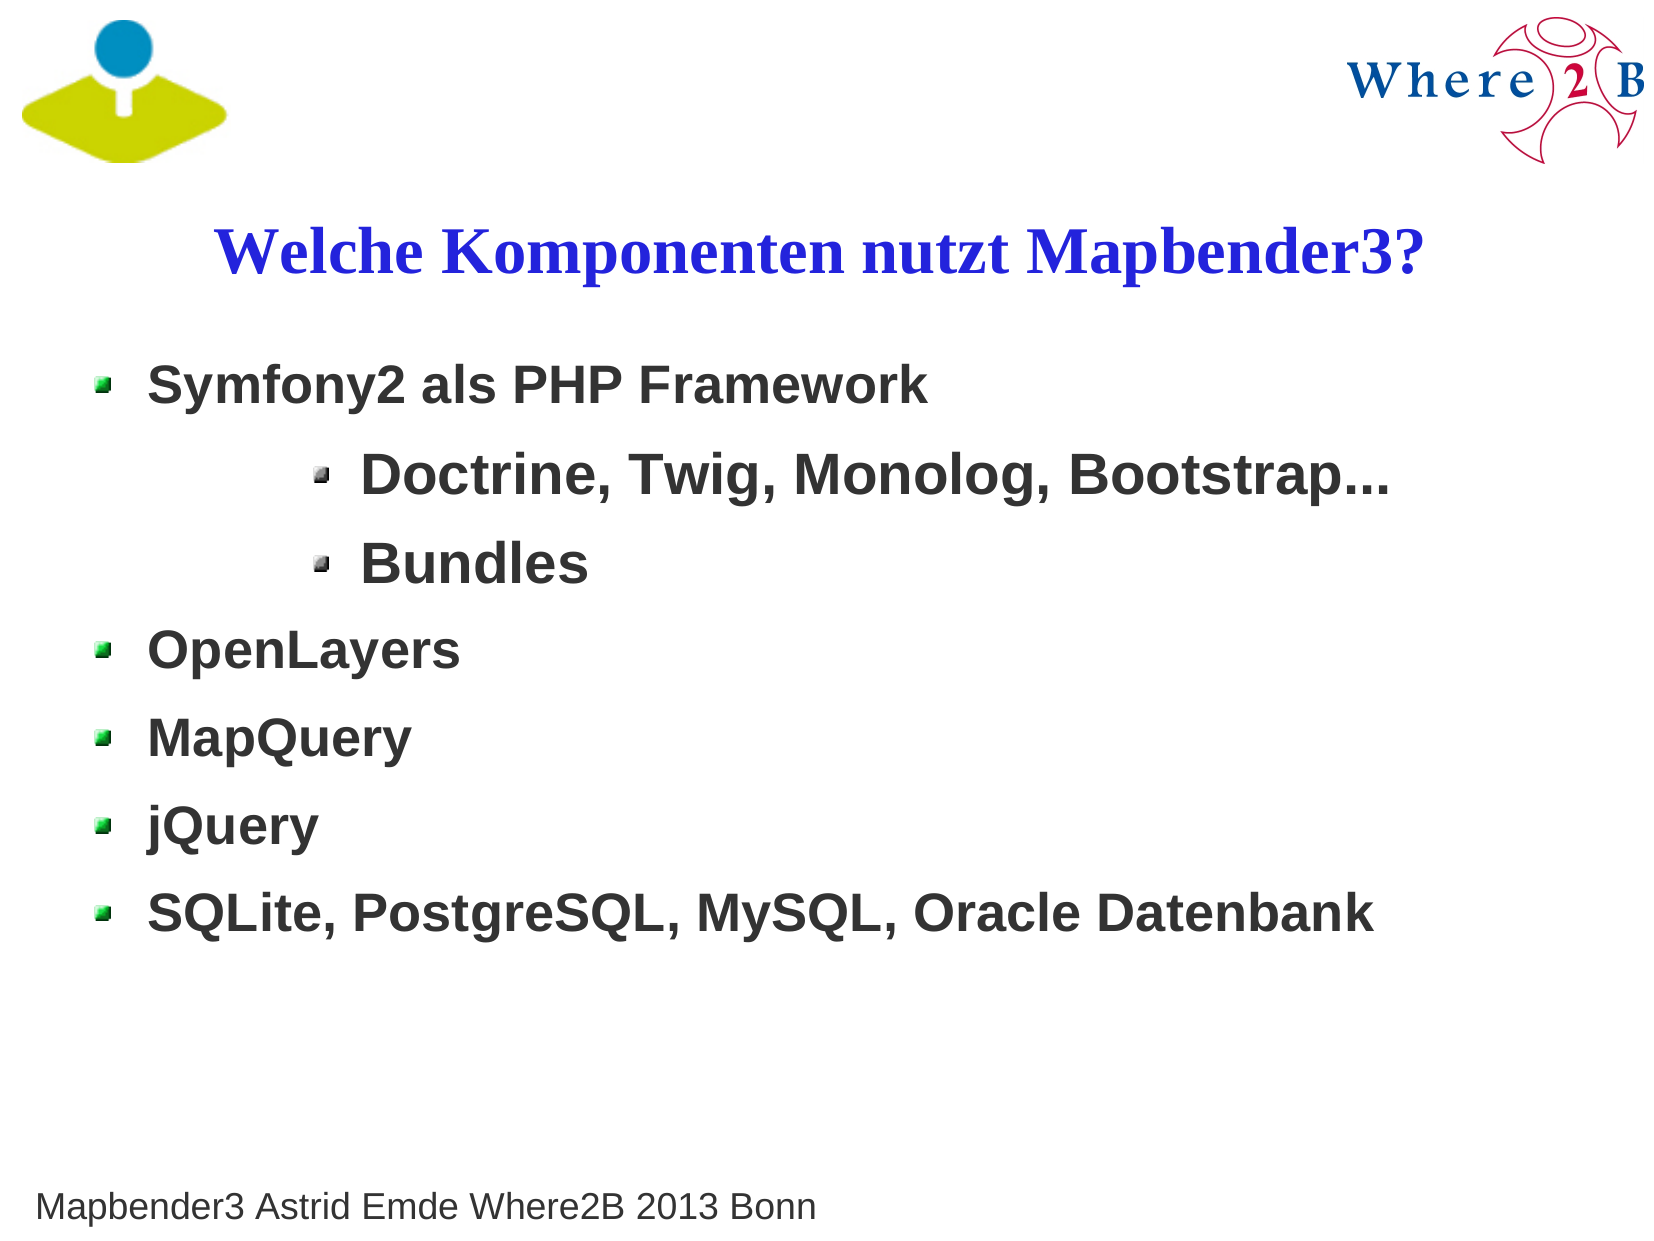

# Welche Komponenten nutzt Mapbender3?
Symfony2 als PHP Framework
Doctrine, Twig, Monolog, Bootstrap...
Bundles
OpenLayers
MapQuery
jQuery
SQLite, PostgreSQL, MySQL, Oracle Datenbank